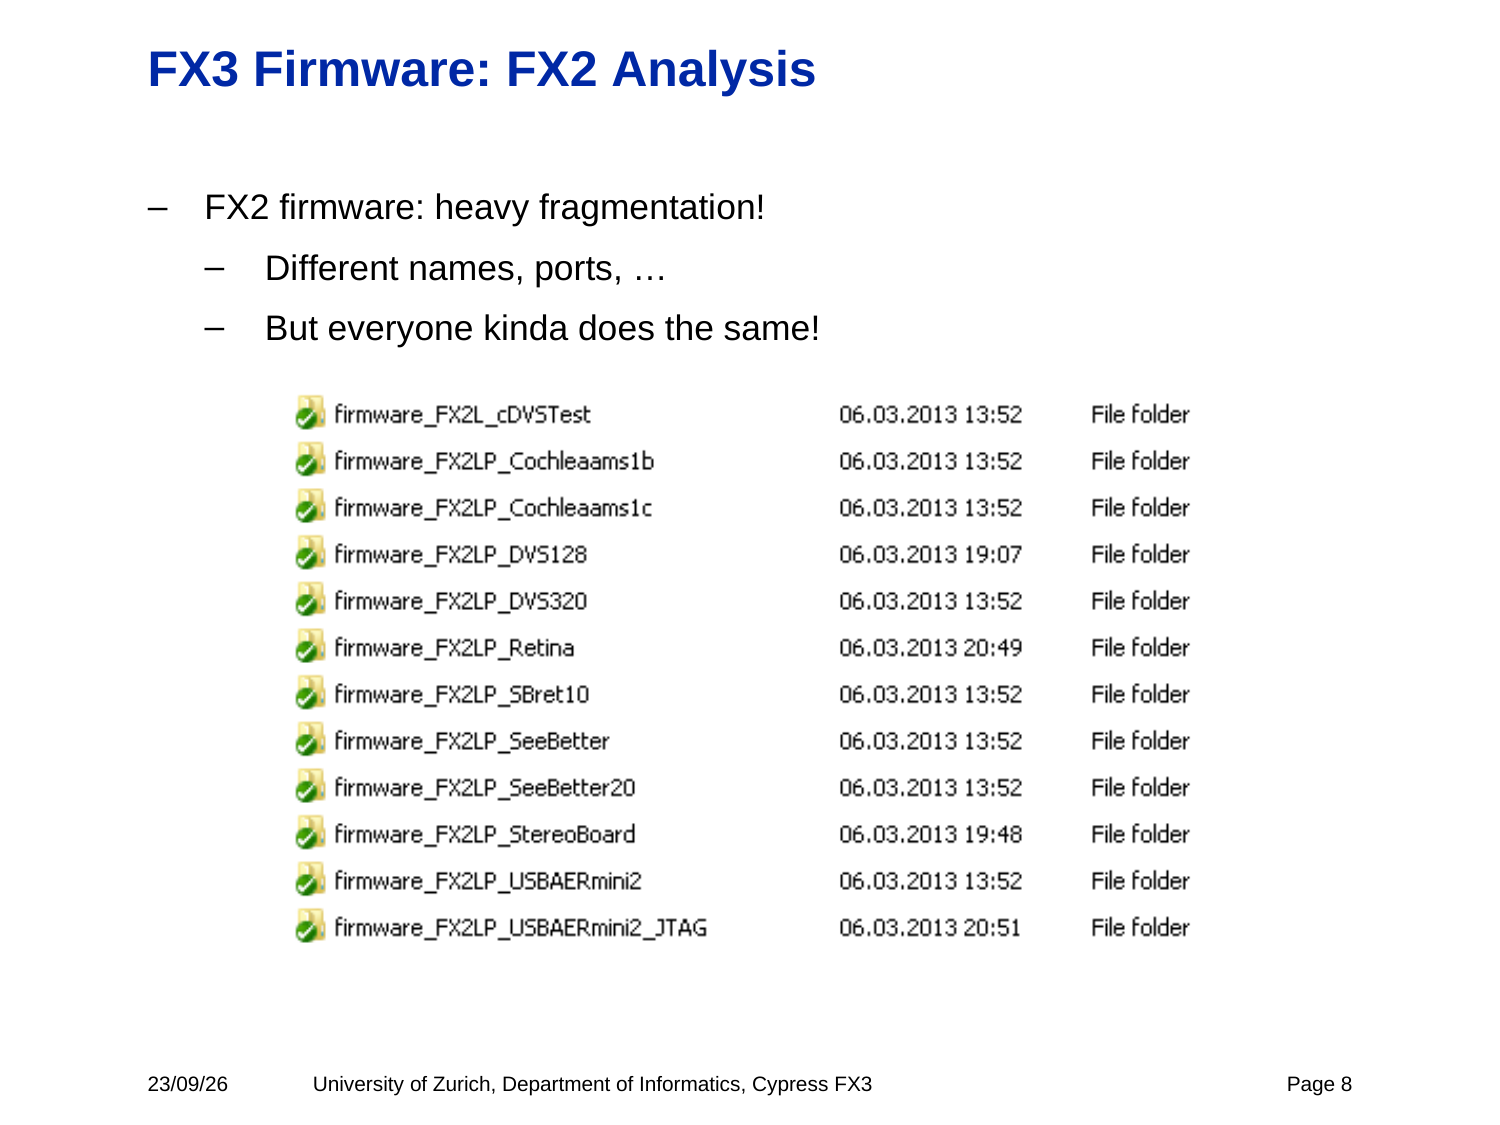

# FX3 Firmware: FX2 Analysis
FX2 firmware: heavy fragmentation!
Different names, ports, …
But everyone kinda does the same!
University of Zurich, Department of Informatics, Cypress FX3
8